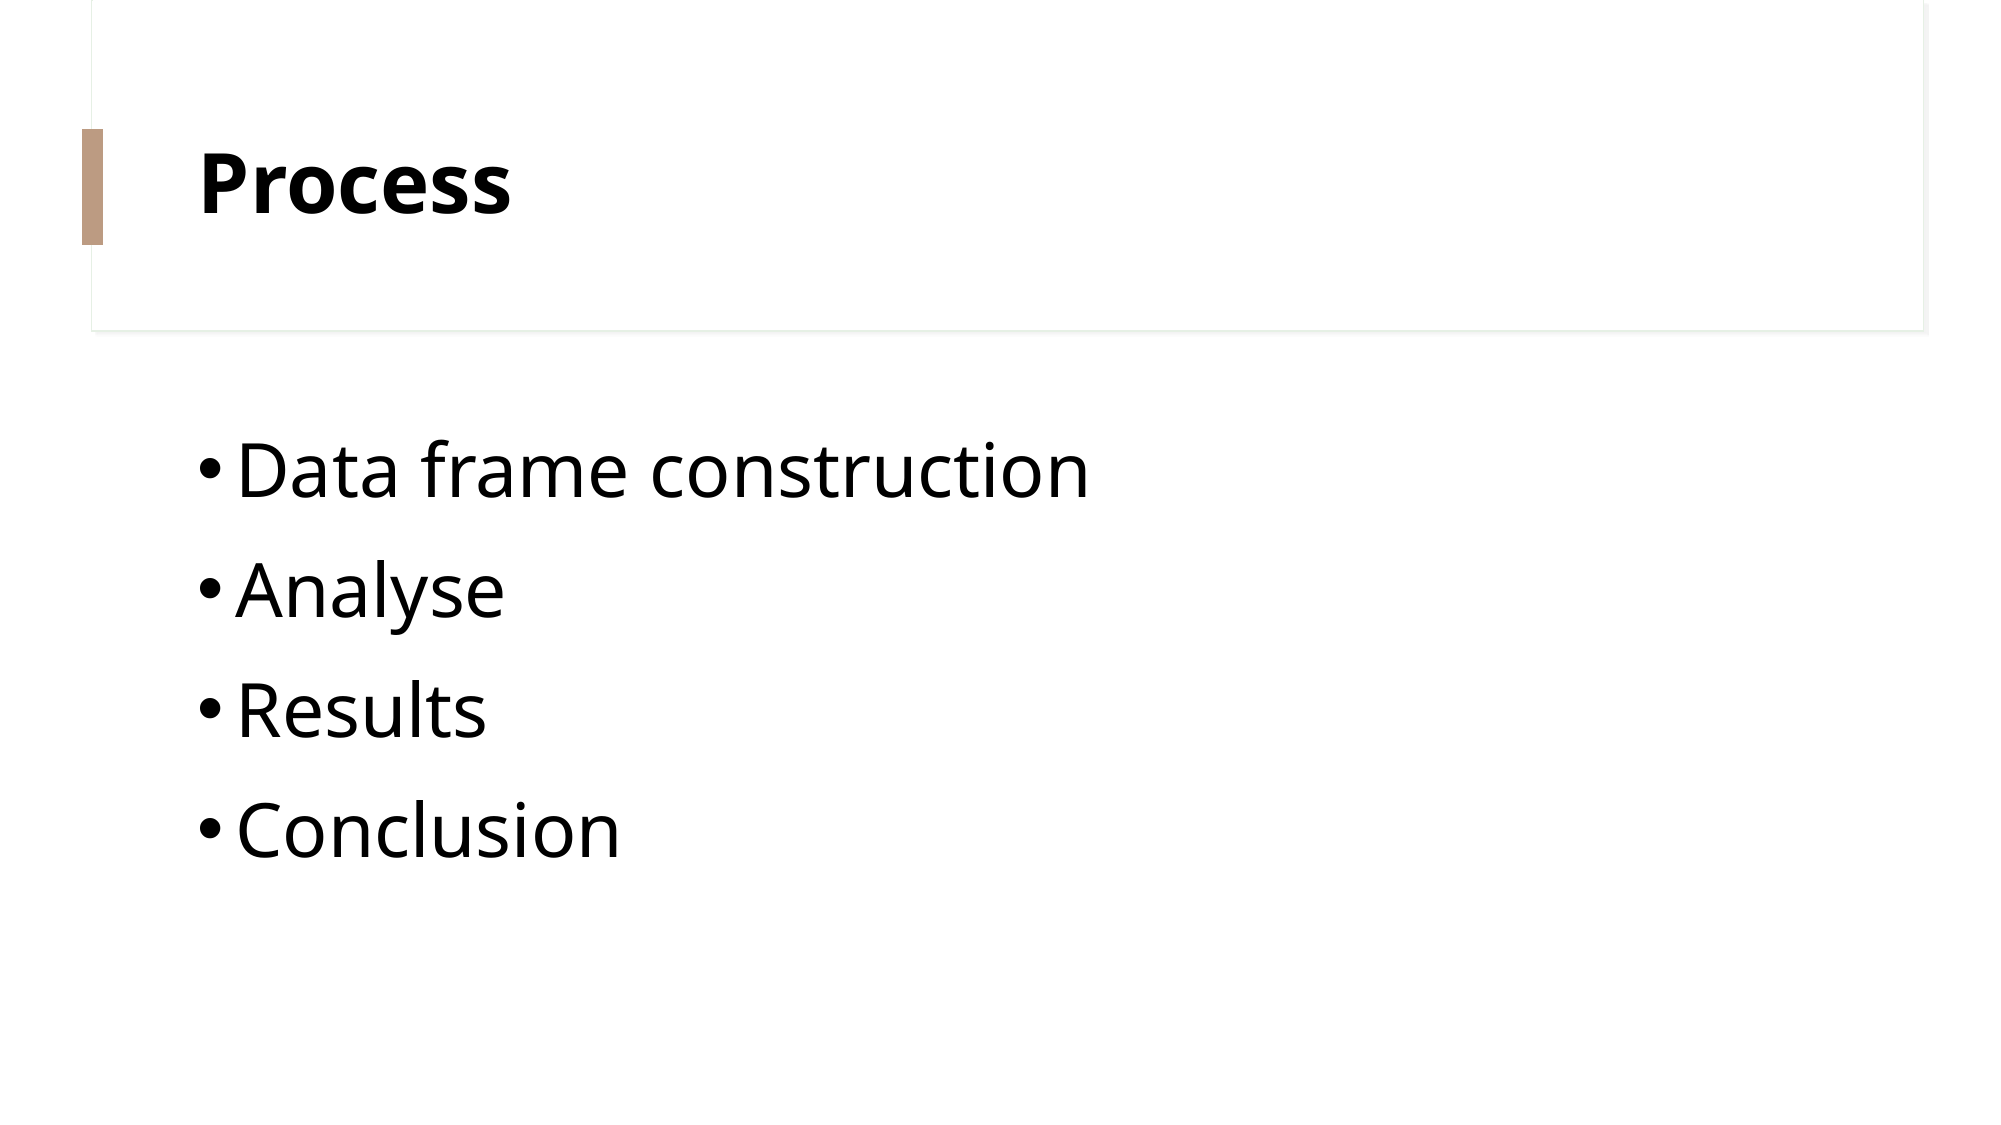

# Process
Data frame construction
Analyse
Results
Conclusion